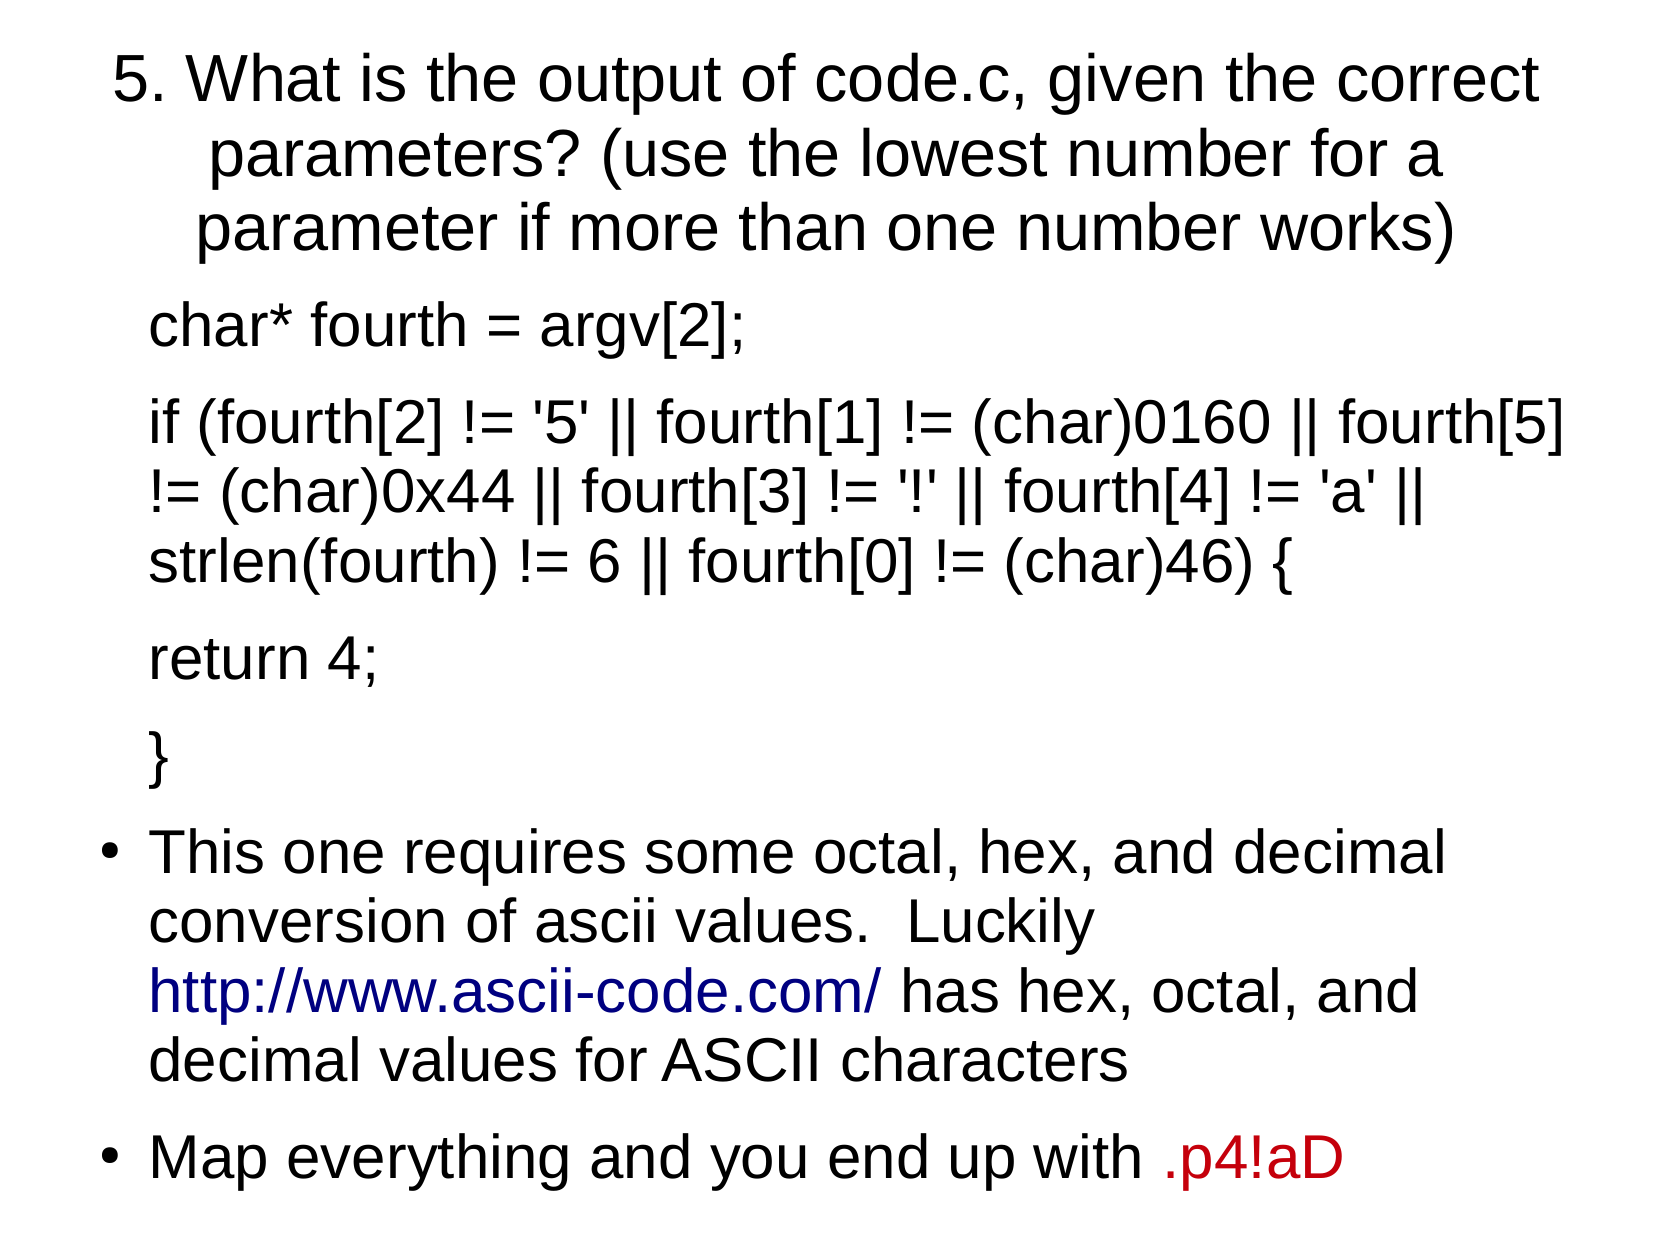

# 5. What is the output of code.c, given the correct parameters? (use the lowest number for a parameter if more than one number works)
char* fourth = argv[2];
if (fourth[2] != '5' || fourth[1] != (char)0160 || fourth[5] != (char)0x44 || fourth[3] != '!' || fourth[4] != 'a' || strlen(fourth) != 6 || fourth[0] != (char)46) {
return 4;
}
This one requires some octal, hex, and decimal conversion of ascii values. Luckily http://www.ascii-code.com/ has hex, octal, and decimal values for ASCII characters
Map everything and you end up with .p4!aD